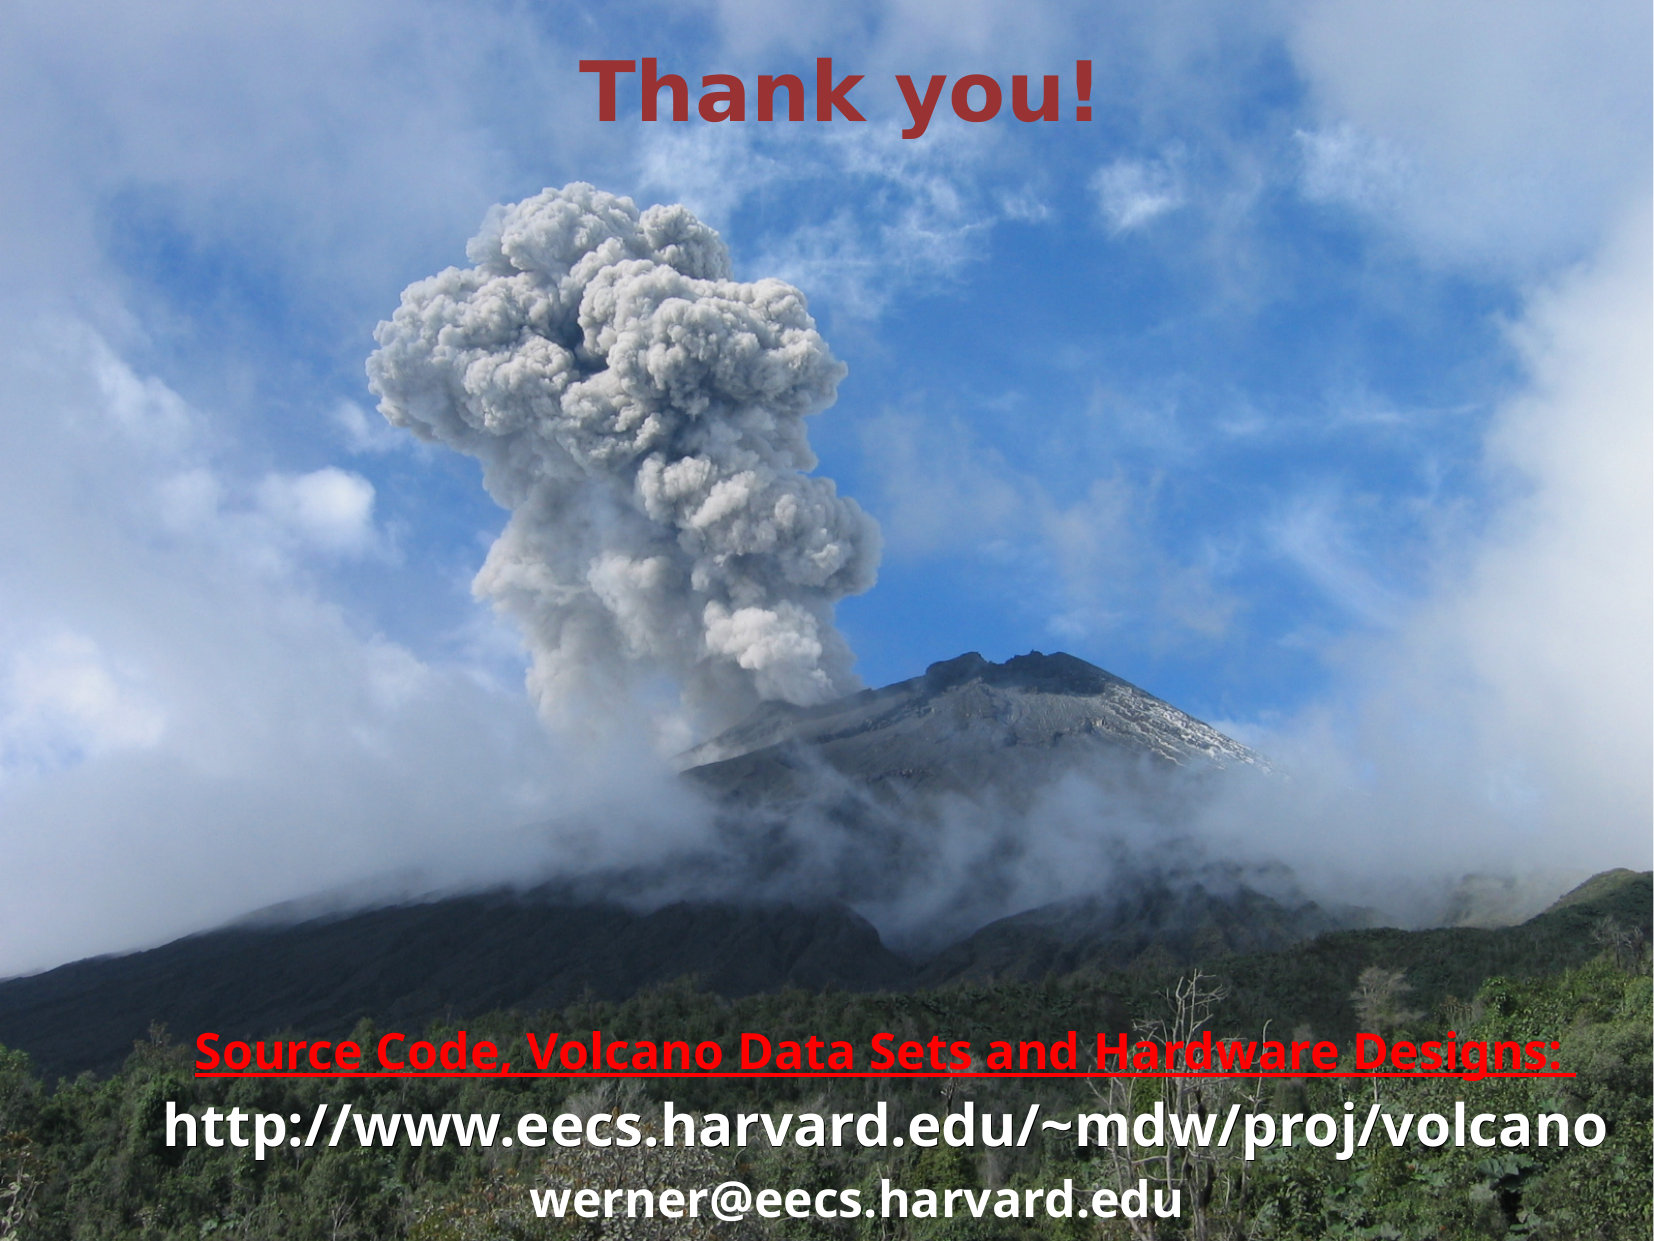

Thank you!
Source Code, Volcano Data Sets and Hardware Designs:
http://www.eecs.harvard.edu/~mdw/proj/volcano
werner@eecs.harvard.edu